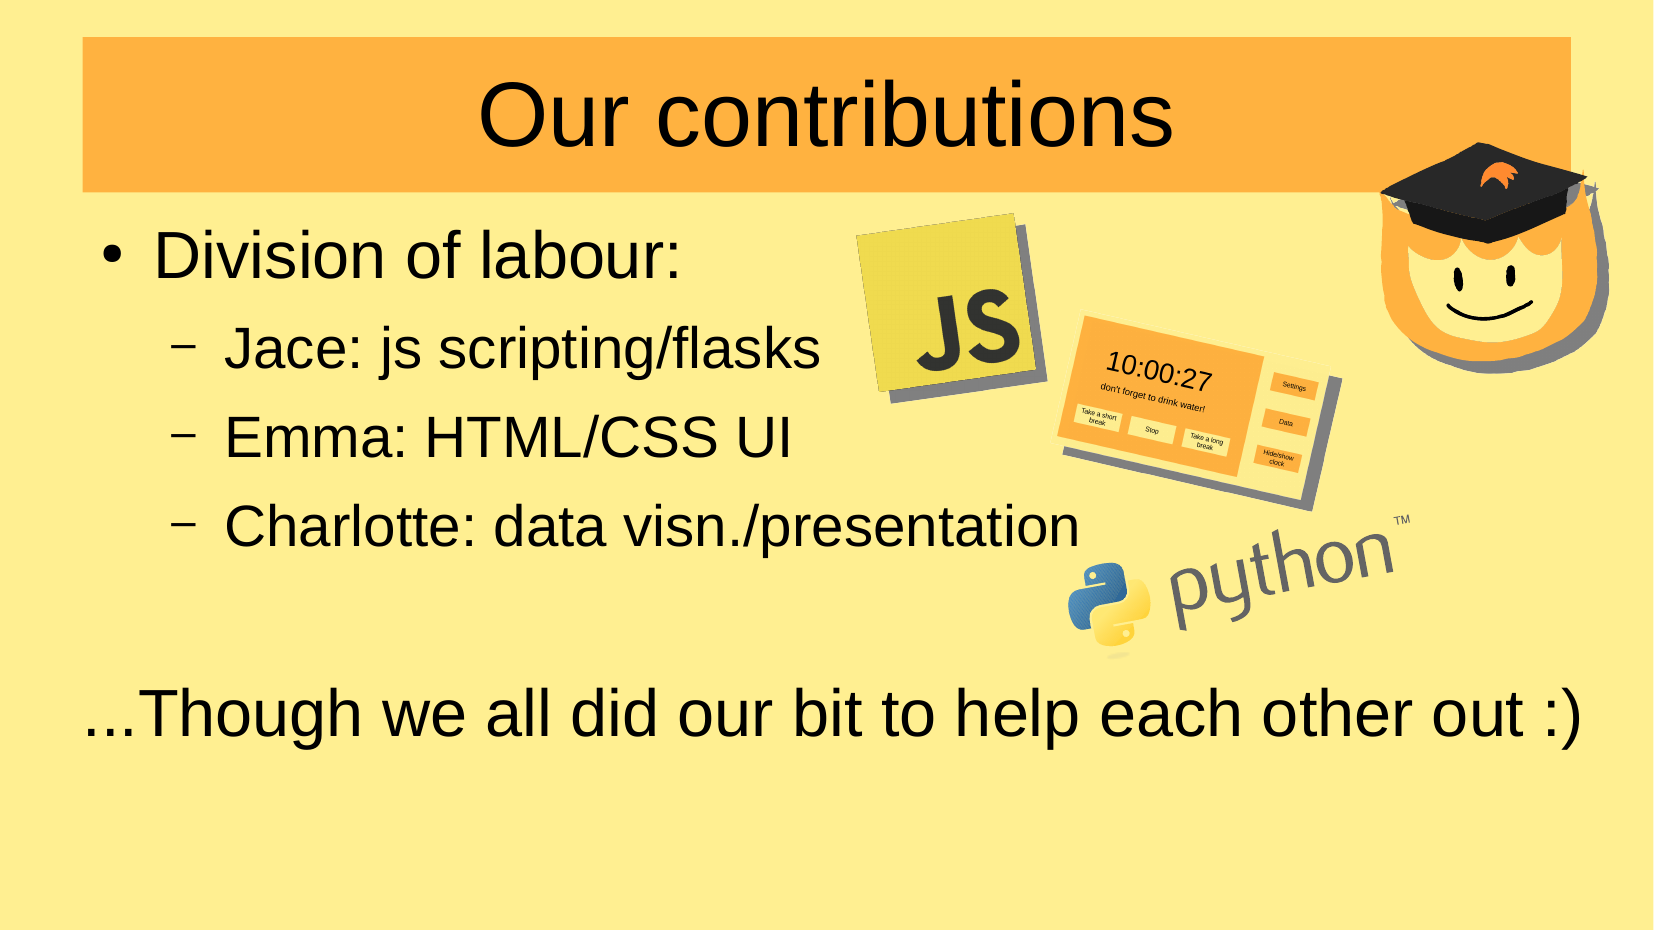

# Our contributions
Division of labour:
Jace: js scripting/flasks
Emma: HTML/CSS UI
Charlotte: data visn./presentation
...Though we all did our bit to help each other out :)